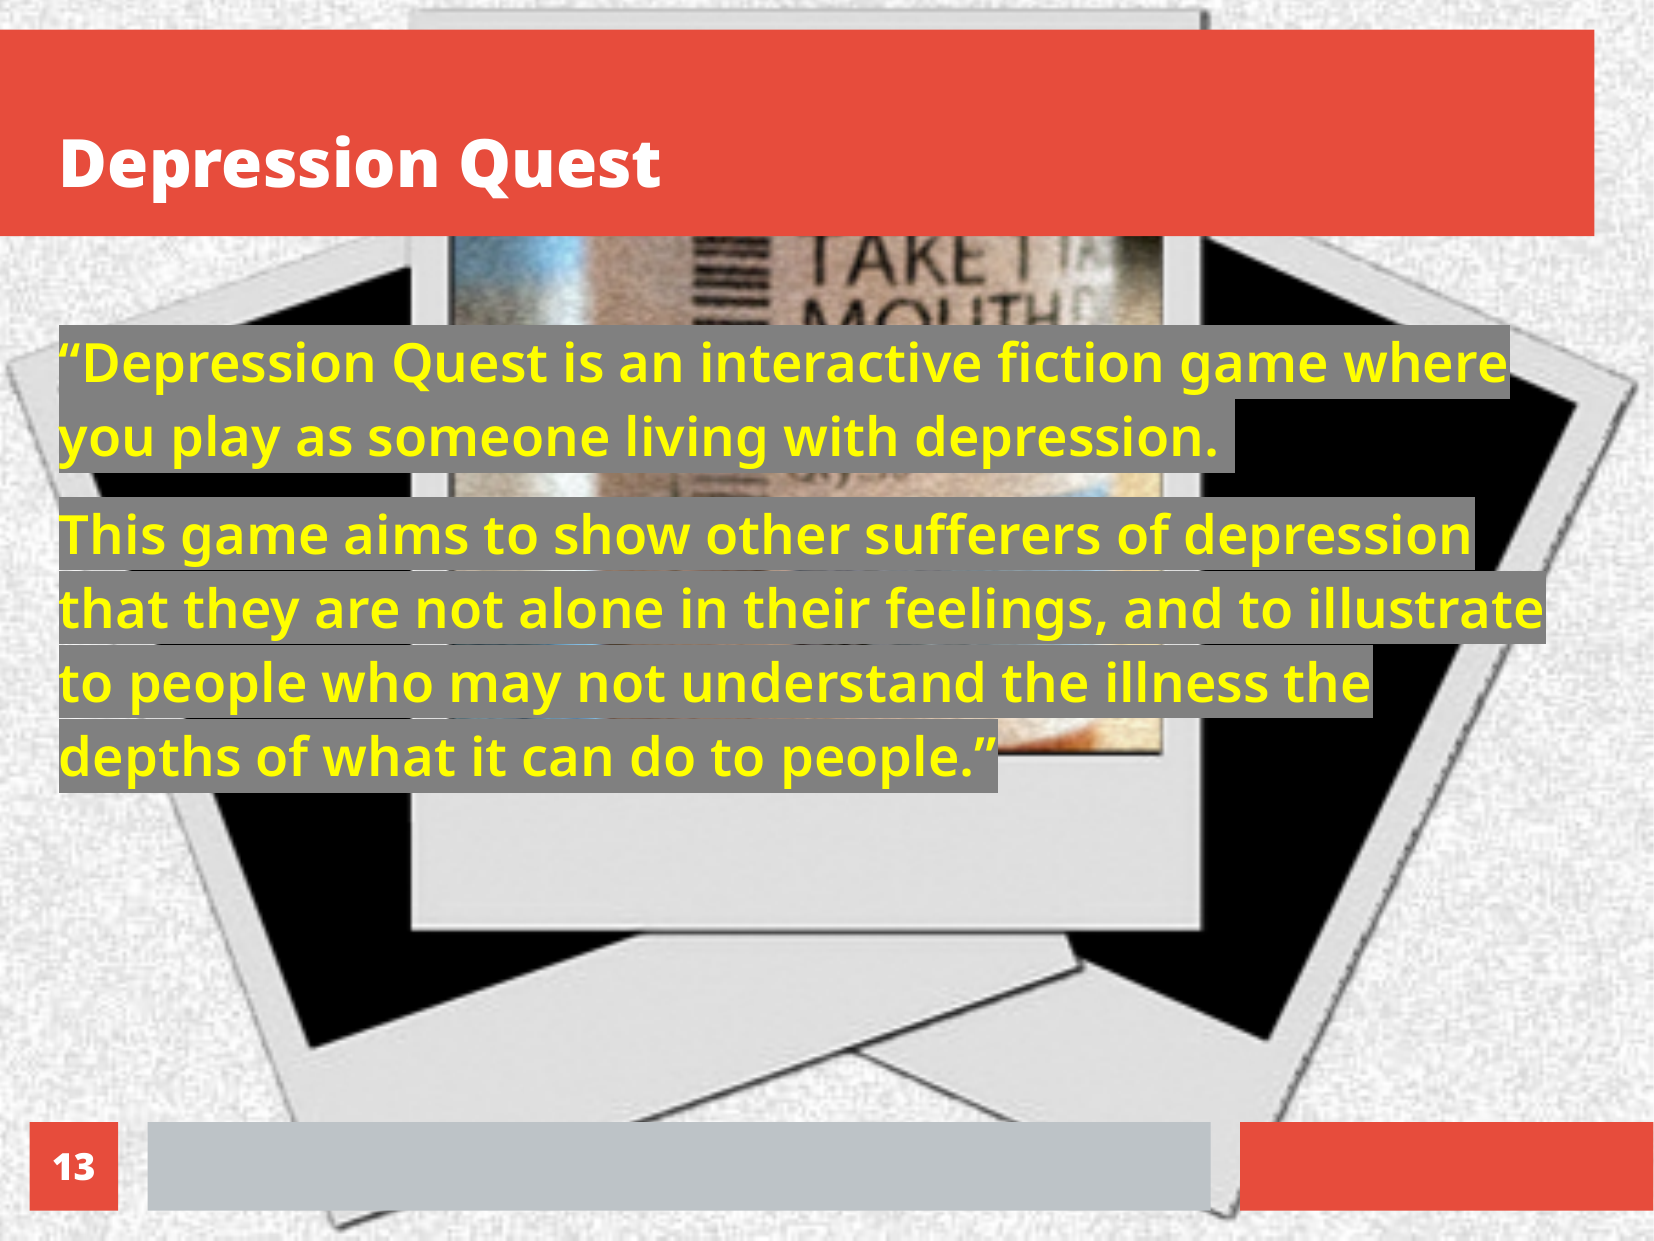

# Depression Quest
“Depression Quest is an interactive fiction game where you play as someone living with depression.
This game aims to show other sufferers of depression that they are not alone in their feelings, and to illustrate to people who may not understand the illness the depths of what it can do to people.”
13